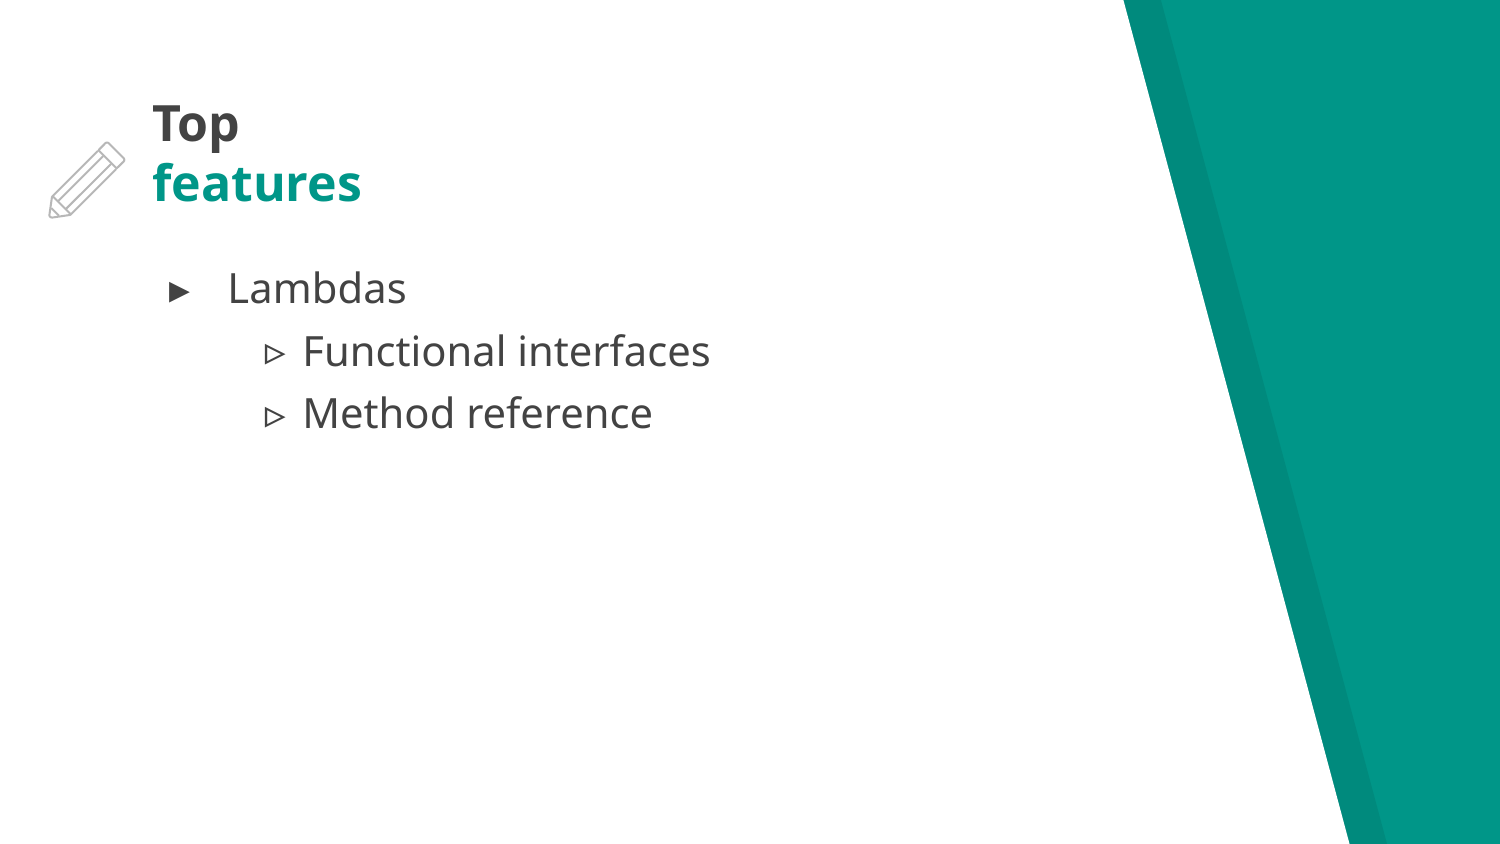

# Top features
Lambdas
Functional interfaces
Method reference